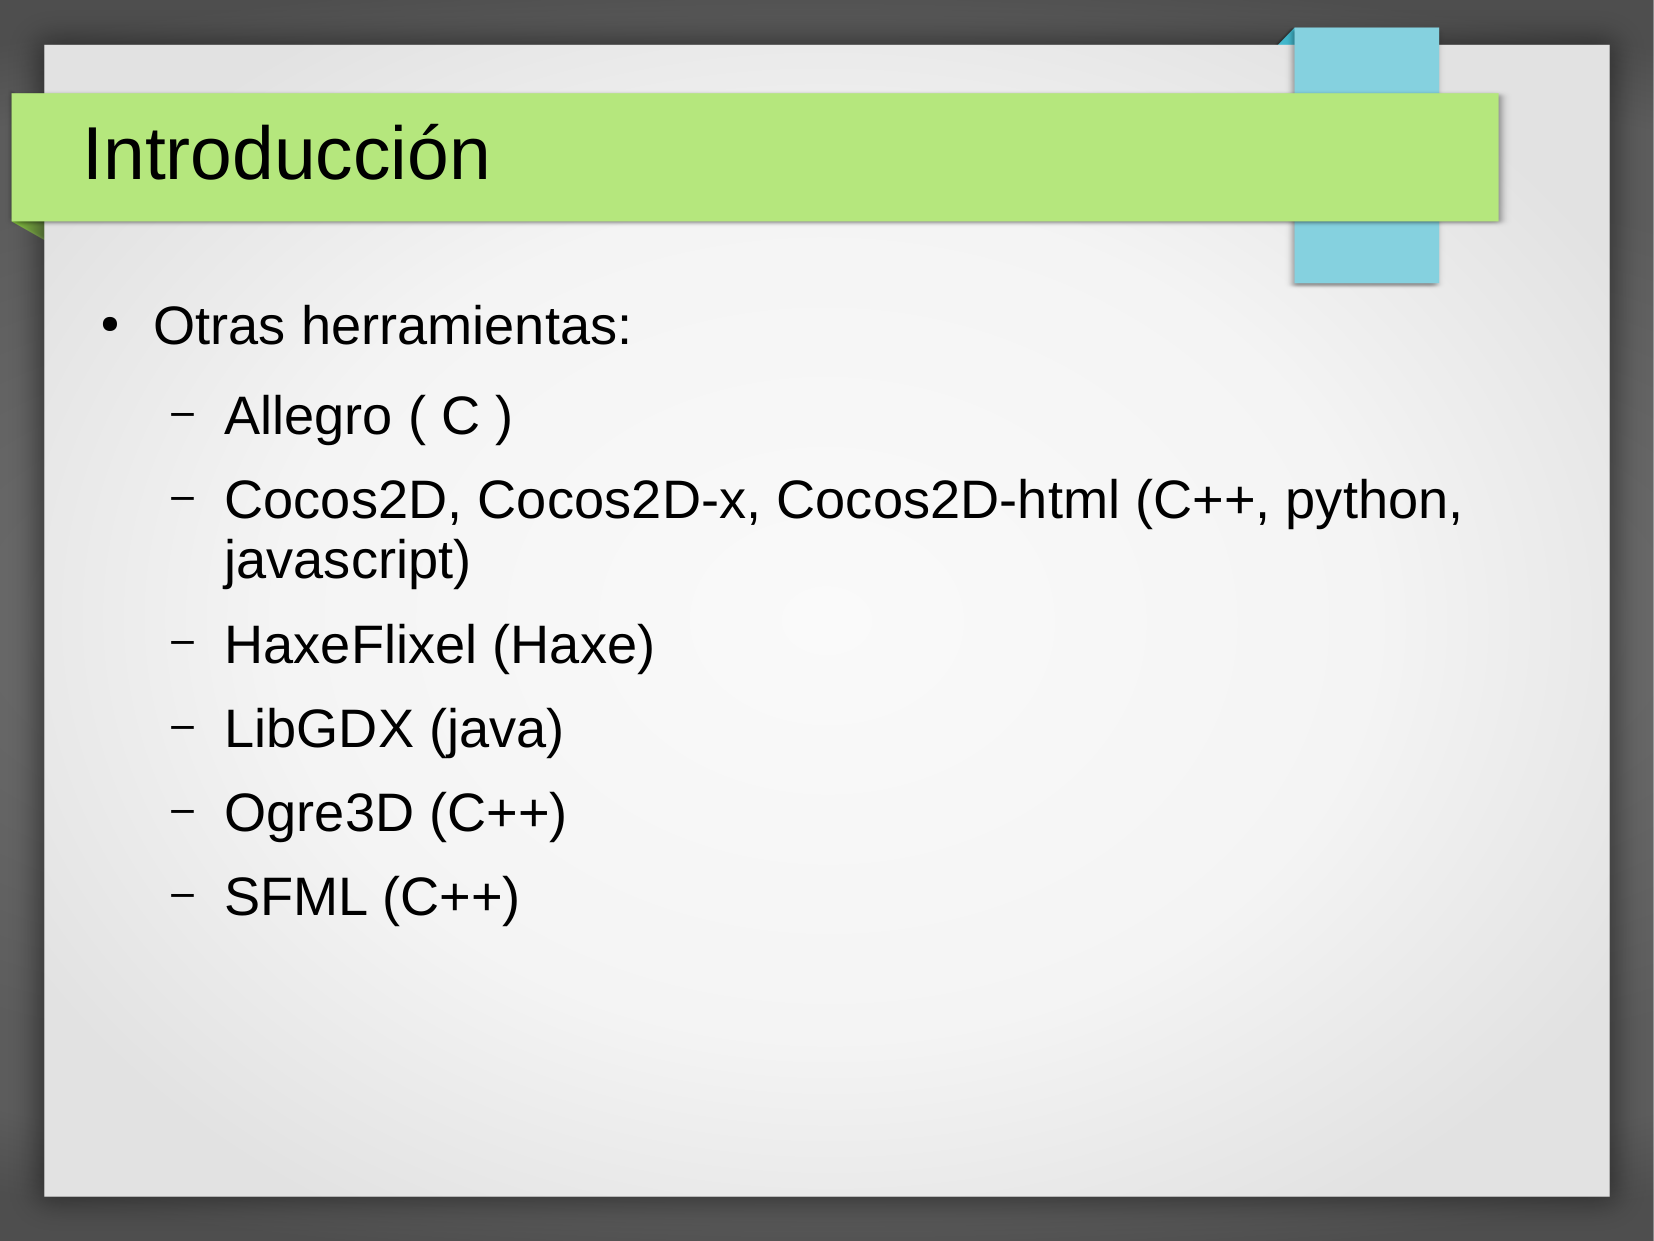

# Introducción
Otras herramientas:
Allegro ( C )
Cocos2D, Cocos2D-x, Cocos2D-html (C++, python, javascript)
HaxeFlixel (Haxe)
LibGDX (java)
Ogre3D (C++)
SFML (C++)